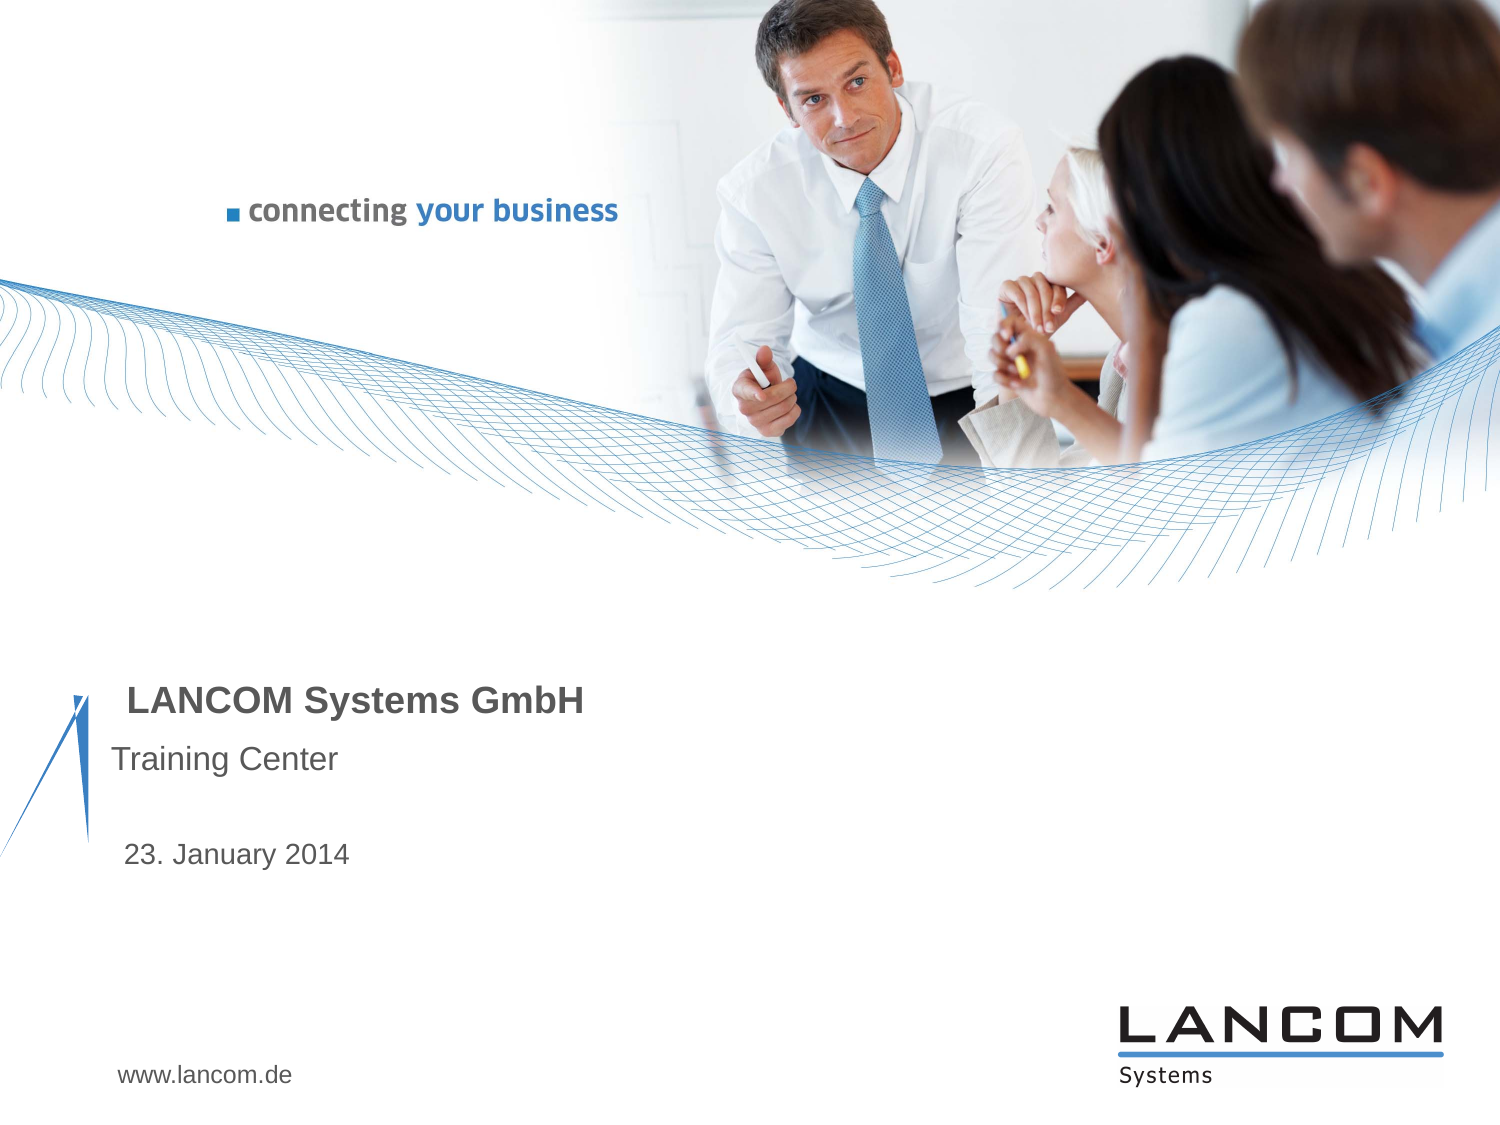

LANCOM Systems GmbH
# Training Center
23. January 2014